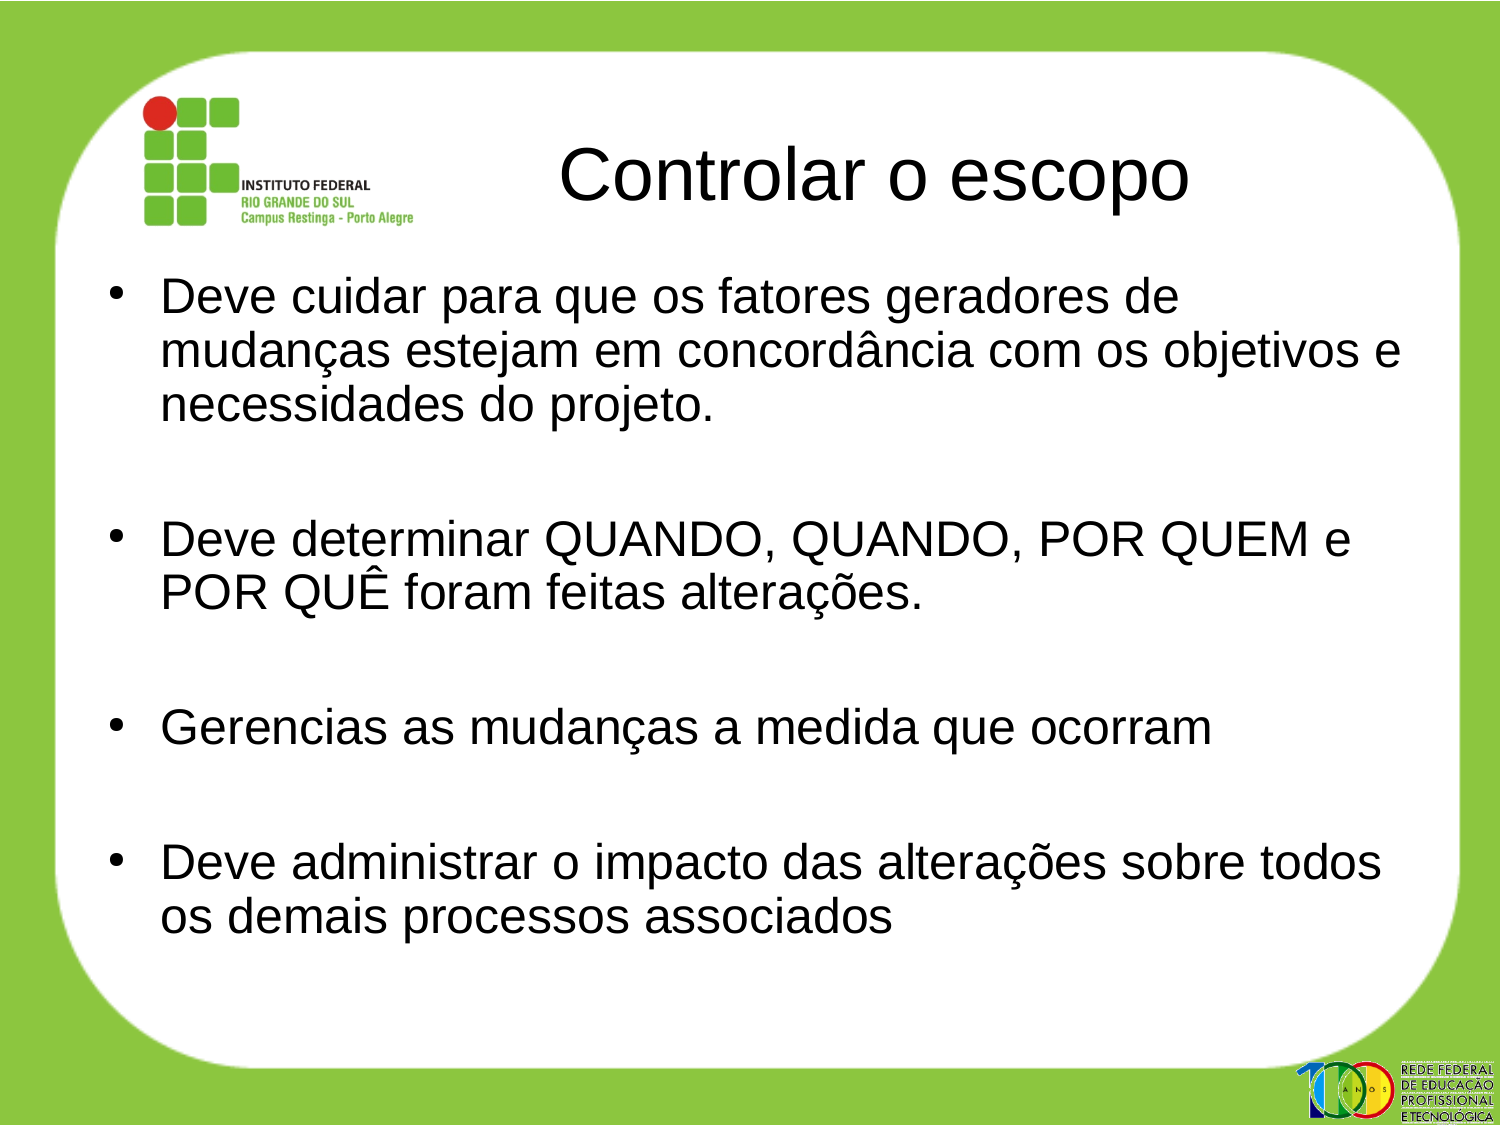

# Controlar o escopo
Deve cuidar para que os fatores geradores de mudanças estejam em concordância com os objetivos e necessidades do projeto.
Deve determinar QUANDO, QUANDO, POR QUEM e POR QUÊ foram feitas alterações.
Gerencias as mudanças a medida que ocorram
Deve administrar o impacto das alterações sobre todos os demais processos associados